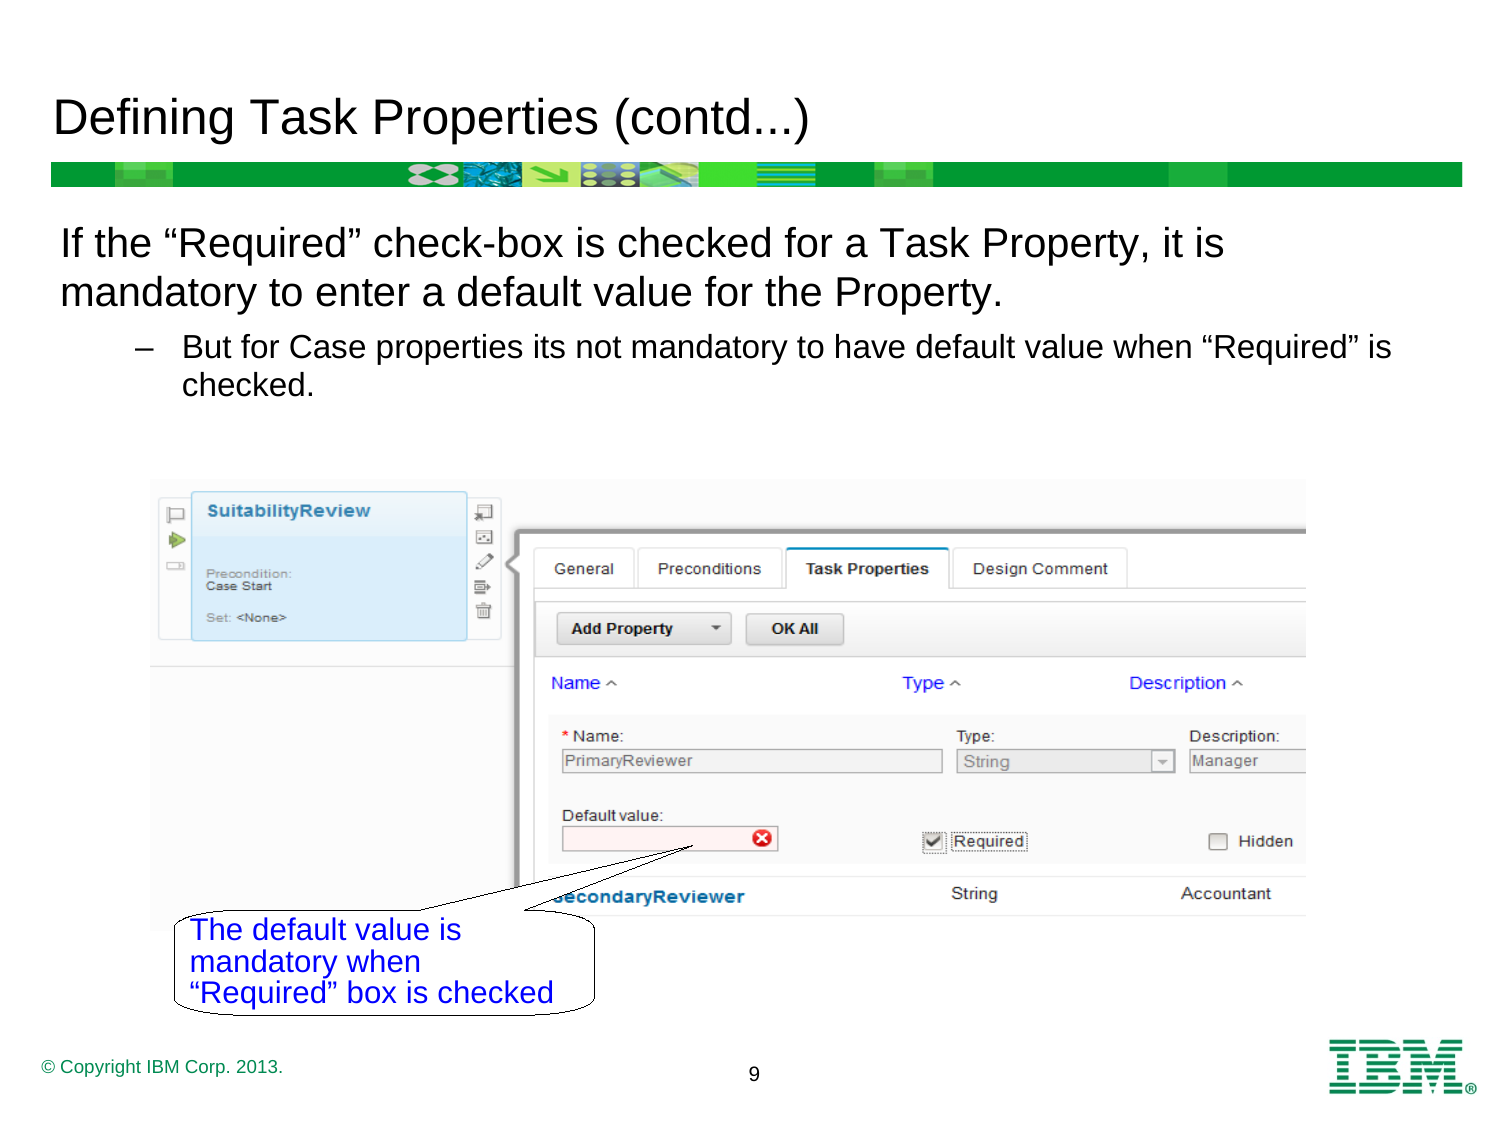

# Defining Task Properties (contd...)
If the “Required” check-box is checked for a Task Property, it is mandatory to enter a default value for the Property.
But for Case properties its not mandatory to have default value when “Required” is checked.
The default value is mandatory when “Required” box is checked
9